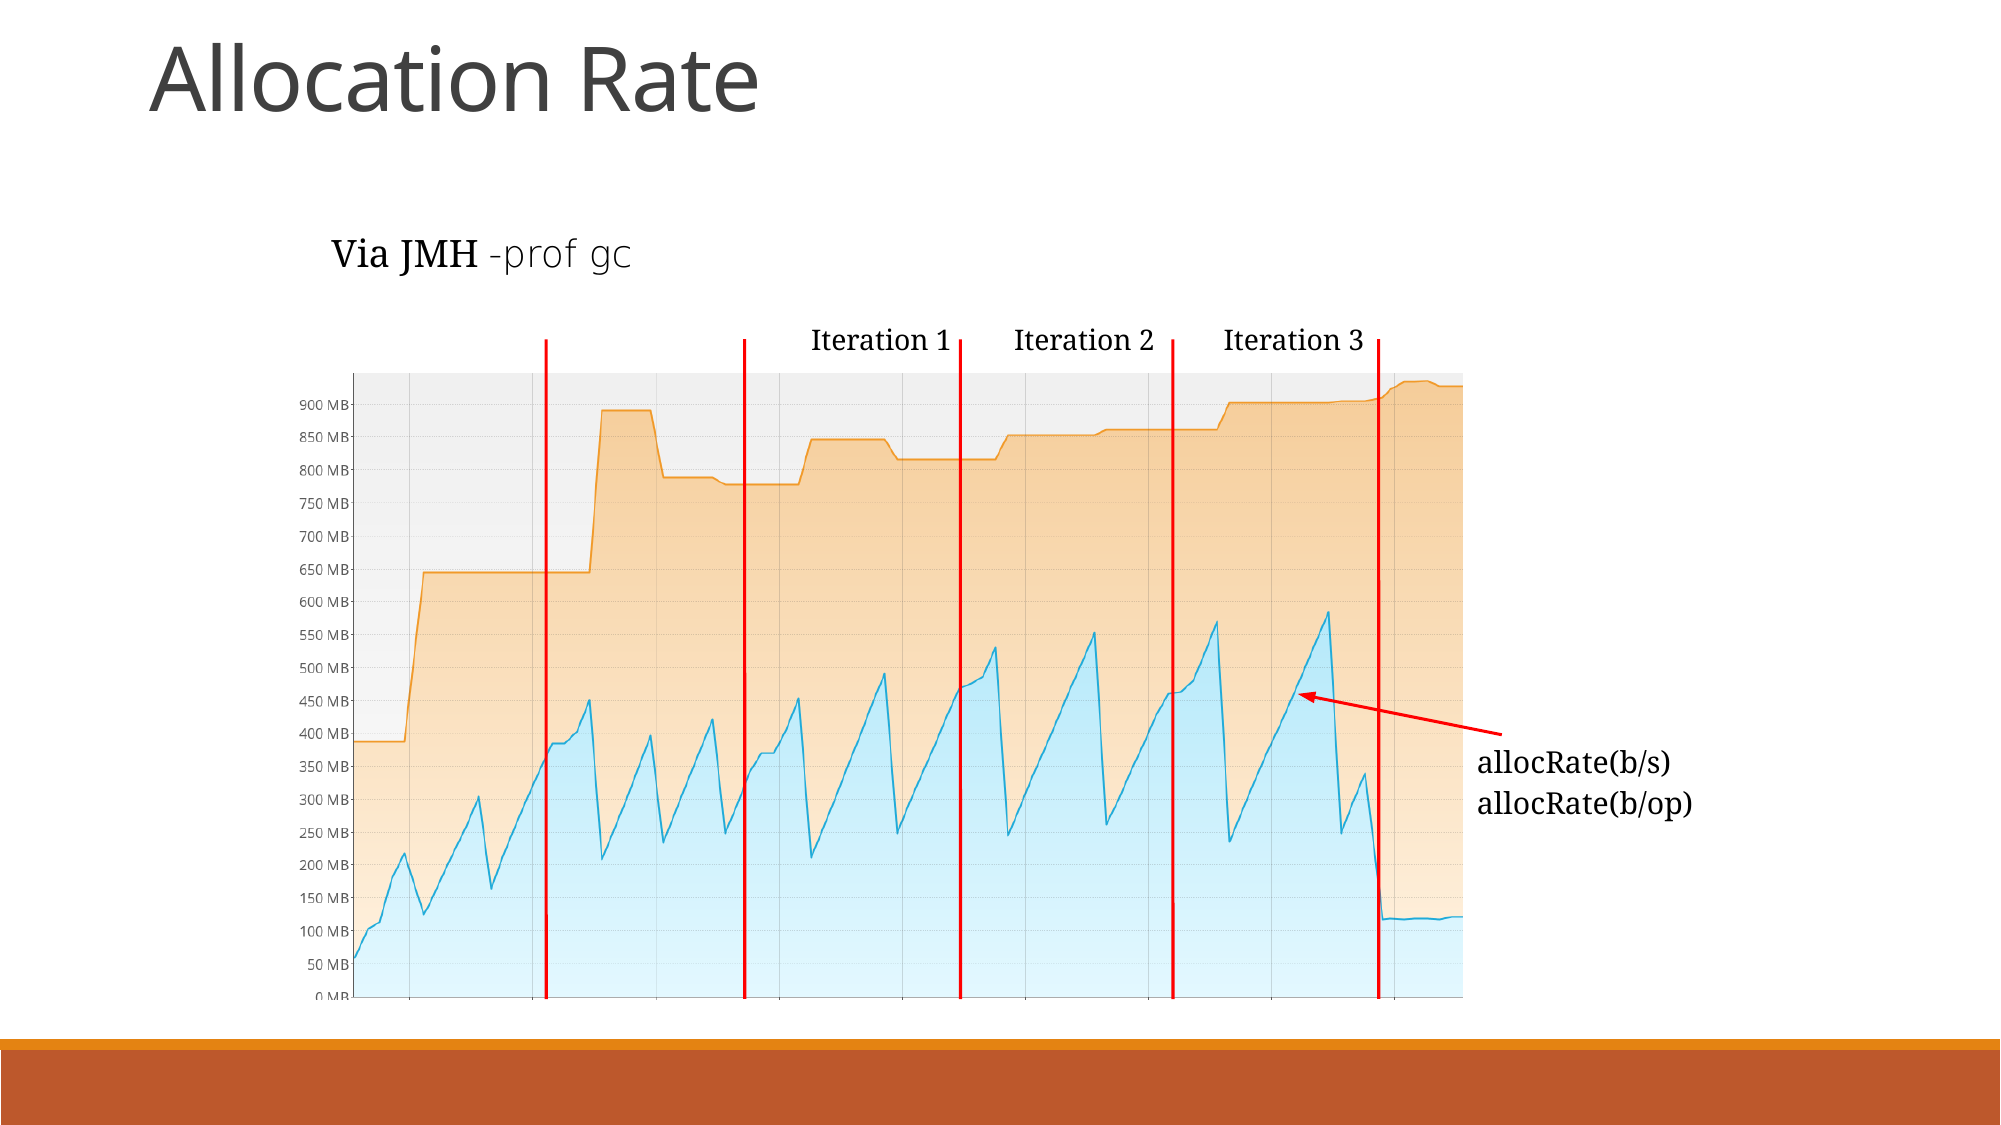

# Allocation Rate
Via JMH -prof gc
 Iteration 1
 Iteration 2
 Iteration 3
allocRate(b/s)
allocRate(b/op)